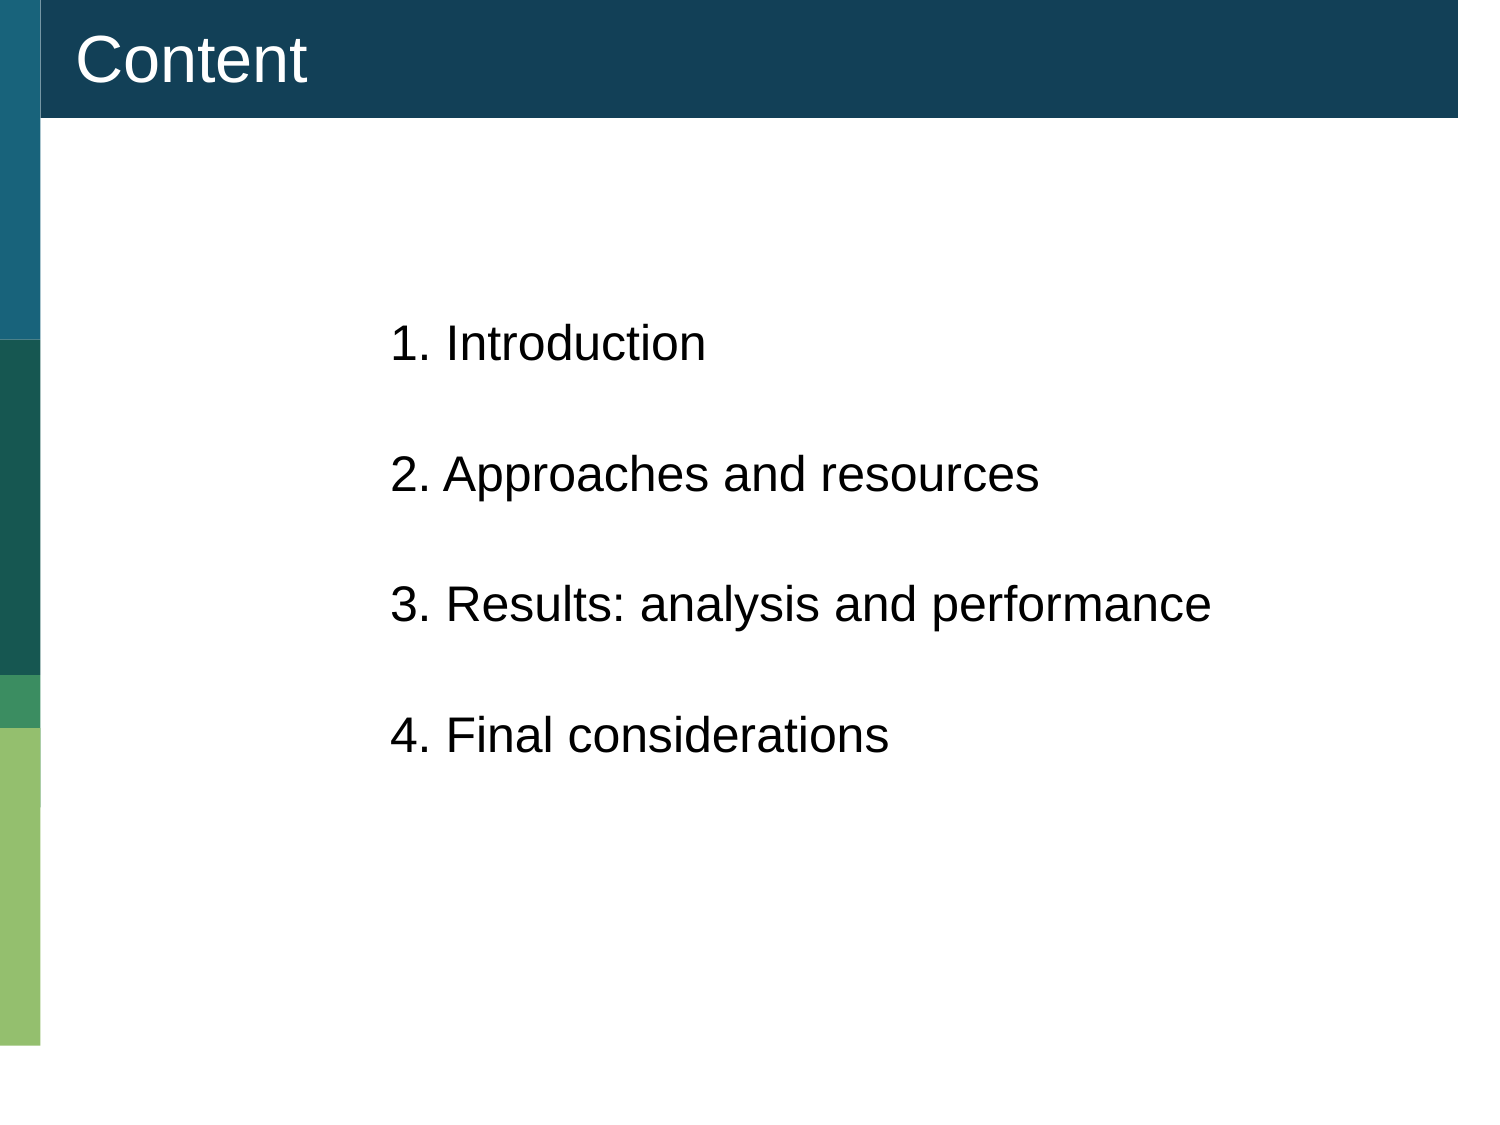

# Content
1. Introduction
2. Approaches and resources
3. Results: analysis and performance
4. Final considerations